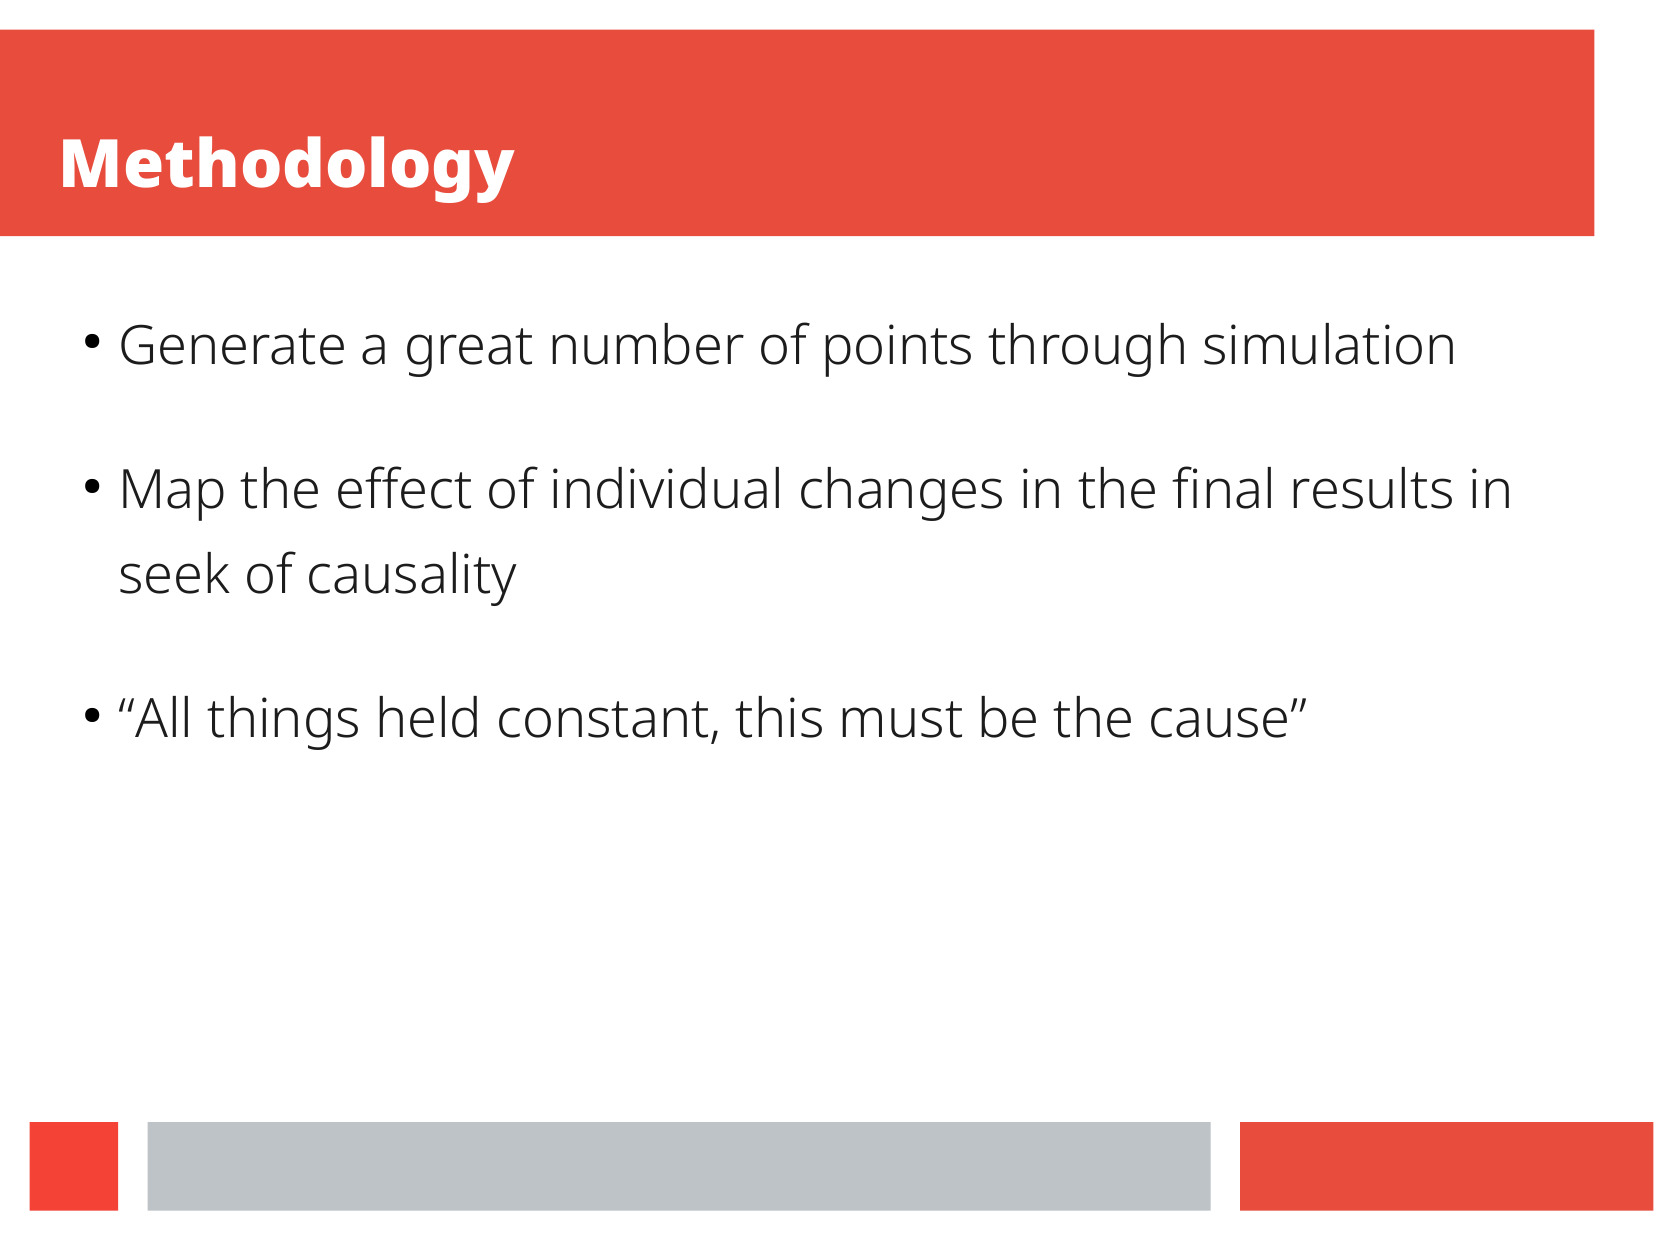

# Methodology
Generate a great number of points through simulation
Map the effect of individual changes in the final results in seek of causality
“All things held constant, this must be the cause”